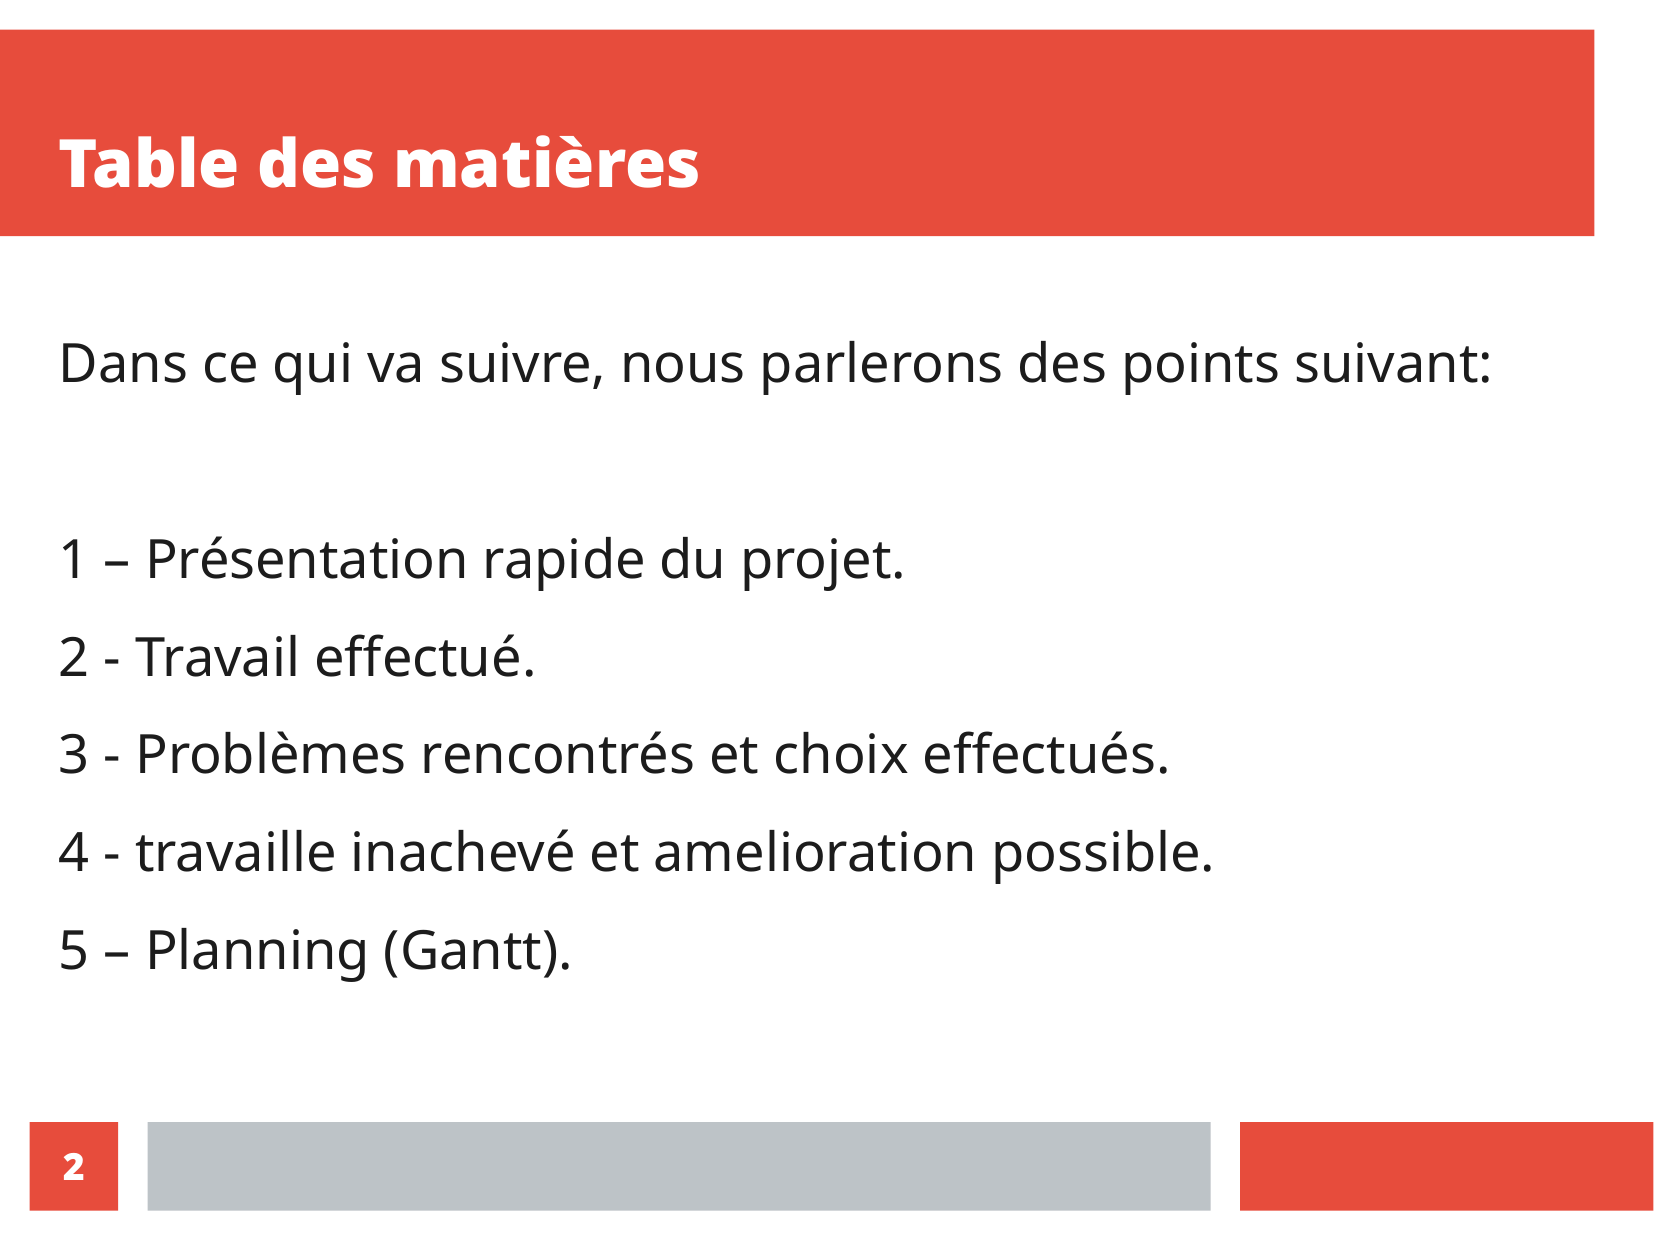

# Table des matières
Dans ce qui va suivre, nous parlerons des points suivant:
1 – Présentation rapide du projet.
2 - Travail effectué.
3 - Problèmes rencontrés et choix effectués.
4 - travaille inachevé et amelioration possible.
5 – Planning (Gantt).
2